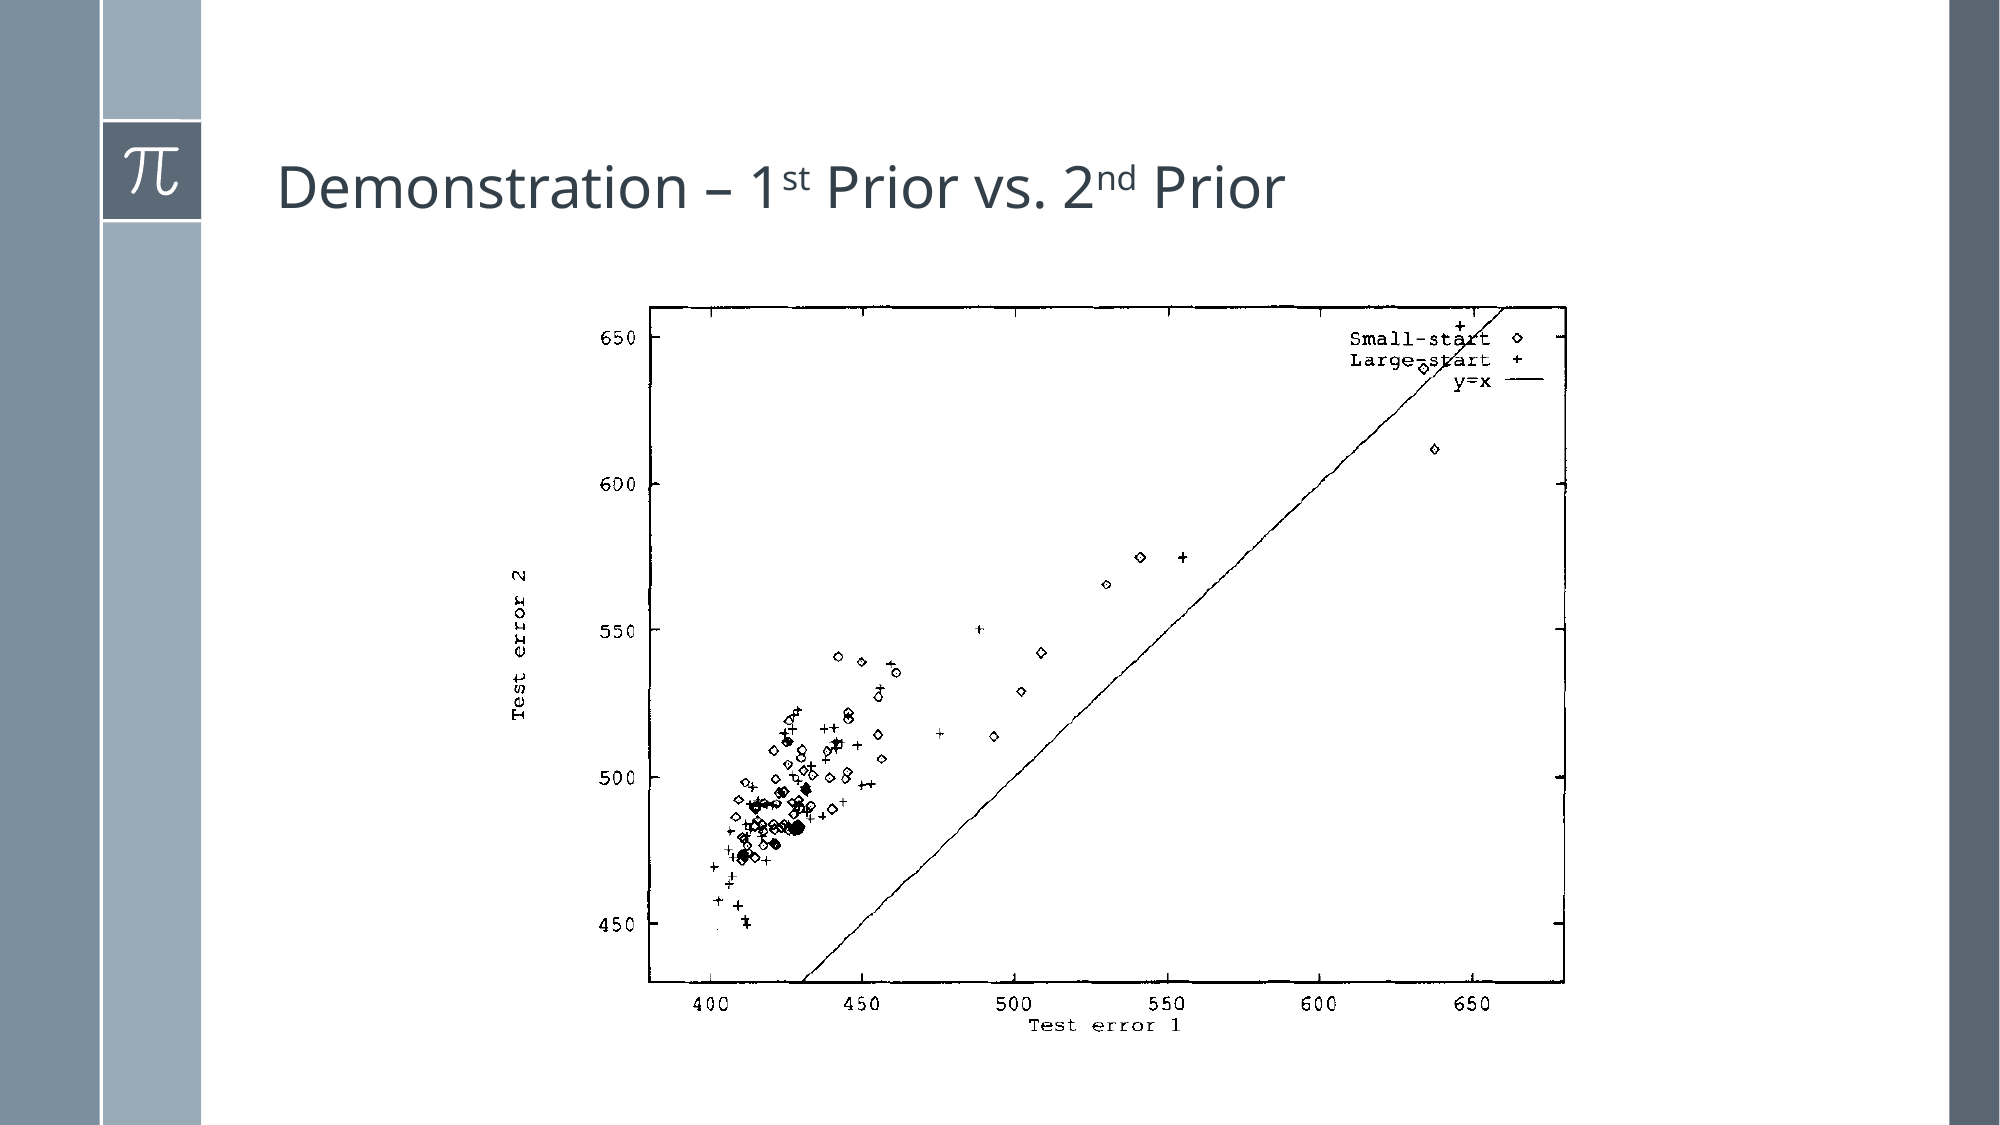

Demonstration – 1st Prior vs. 2nd Prior